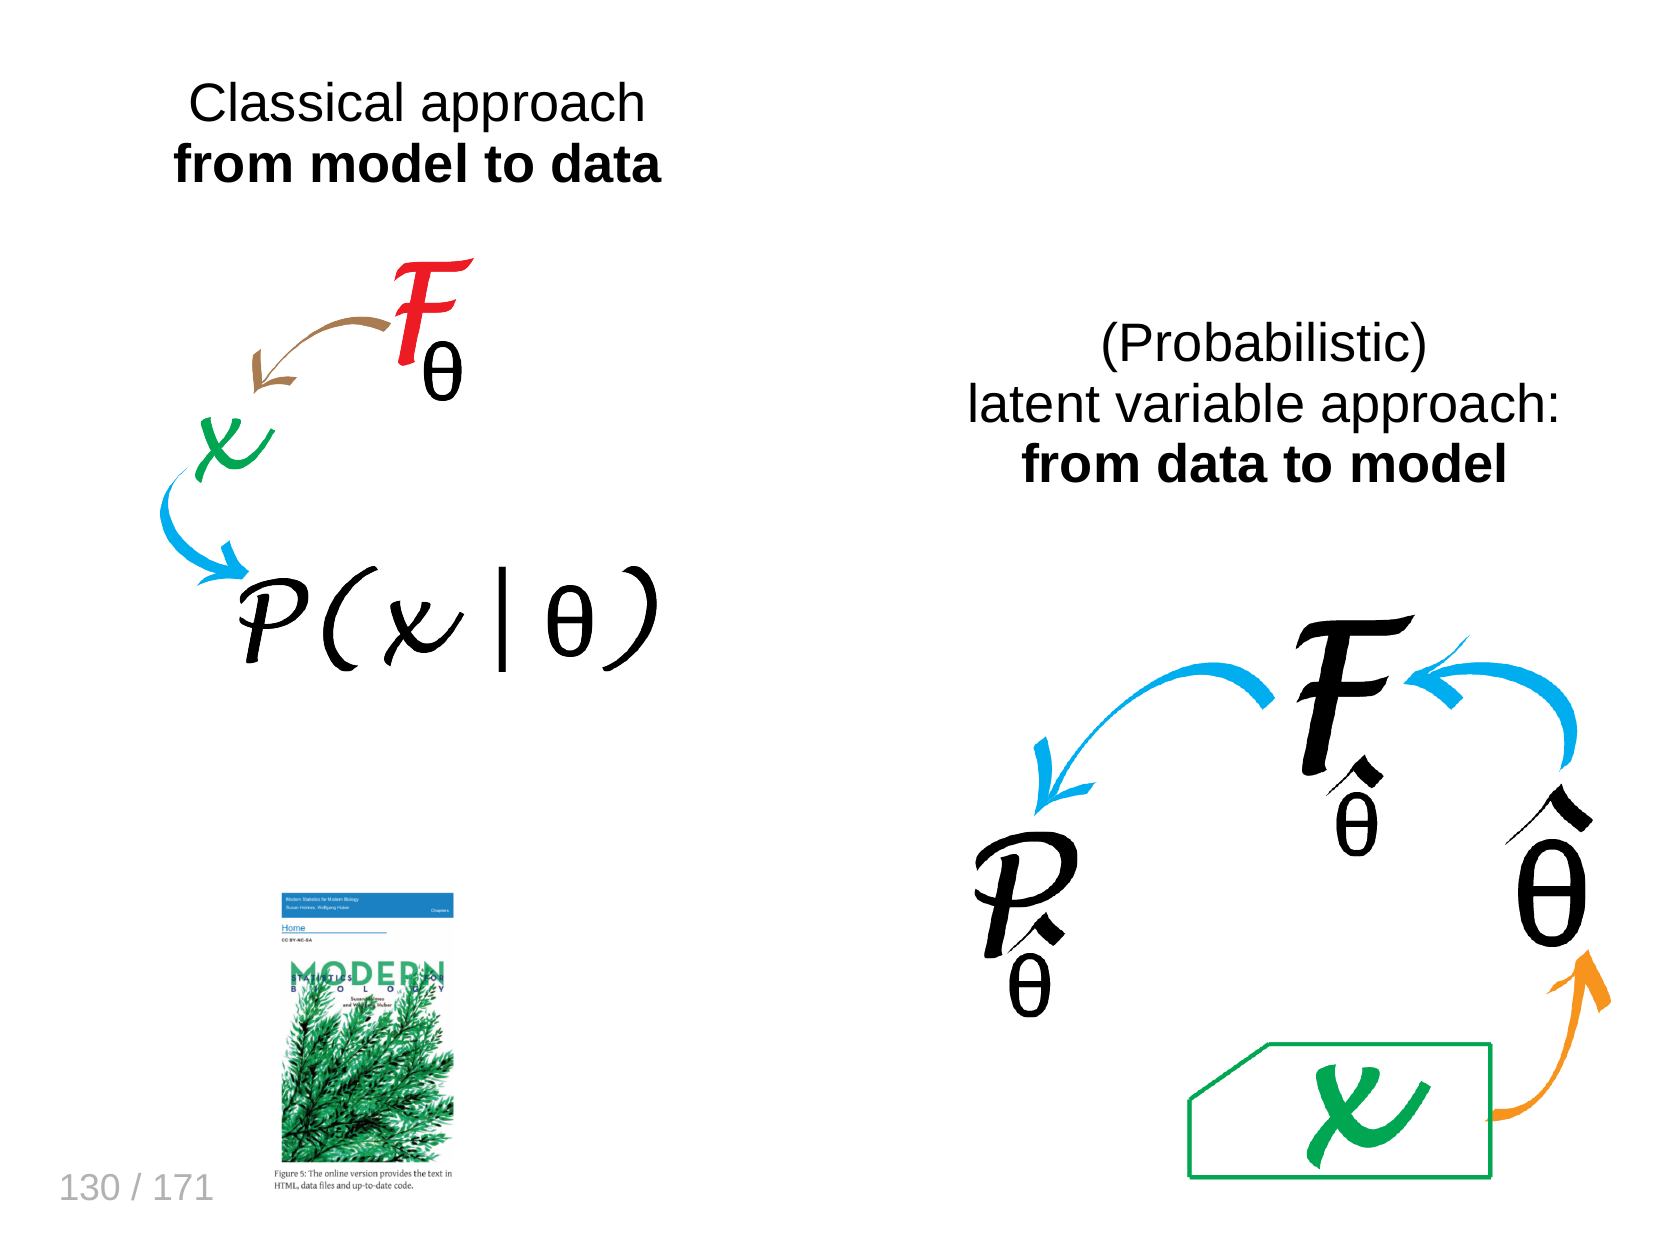

Classical approach
from model to data
# (Probabilistic) latent variable approach: from data to model